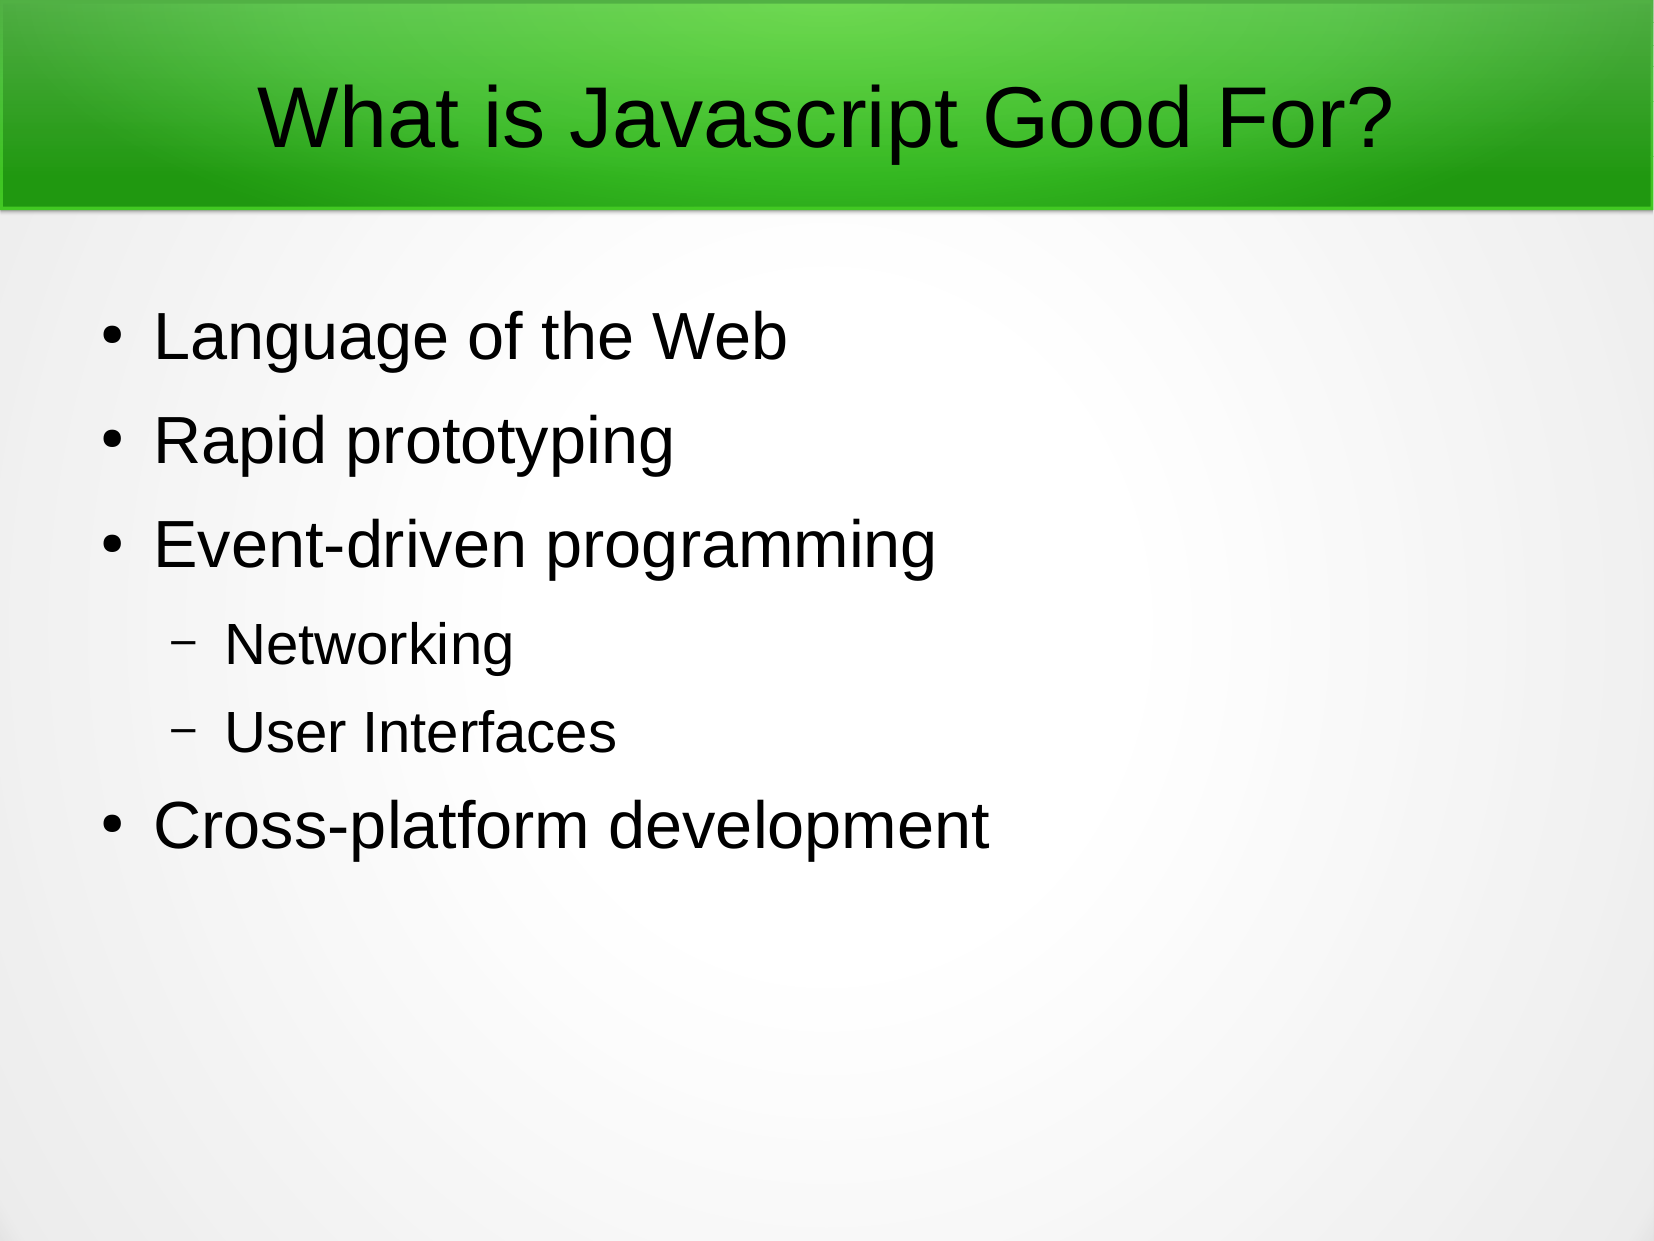

# What is Javascript Good For?
Language of the Web
Rapid prototyping
Event-driven programming
Networking
User Interfaces
Cross-platform development